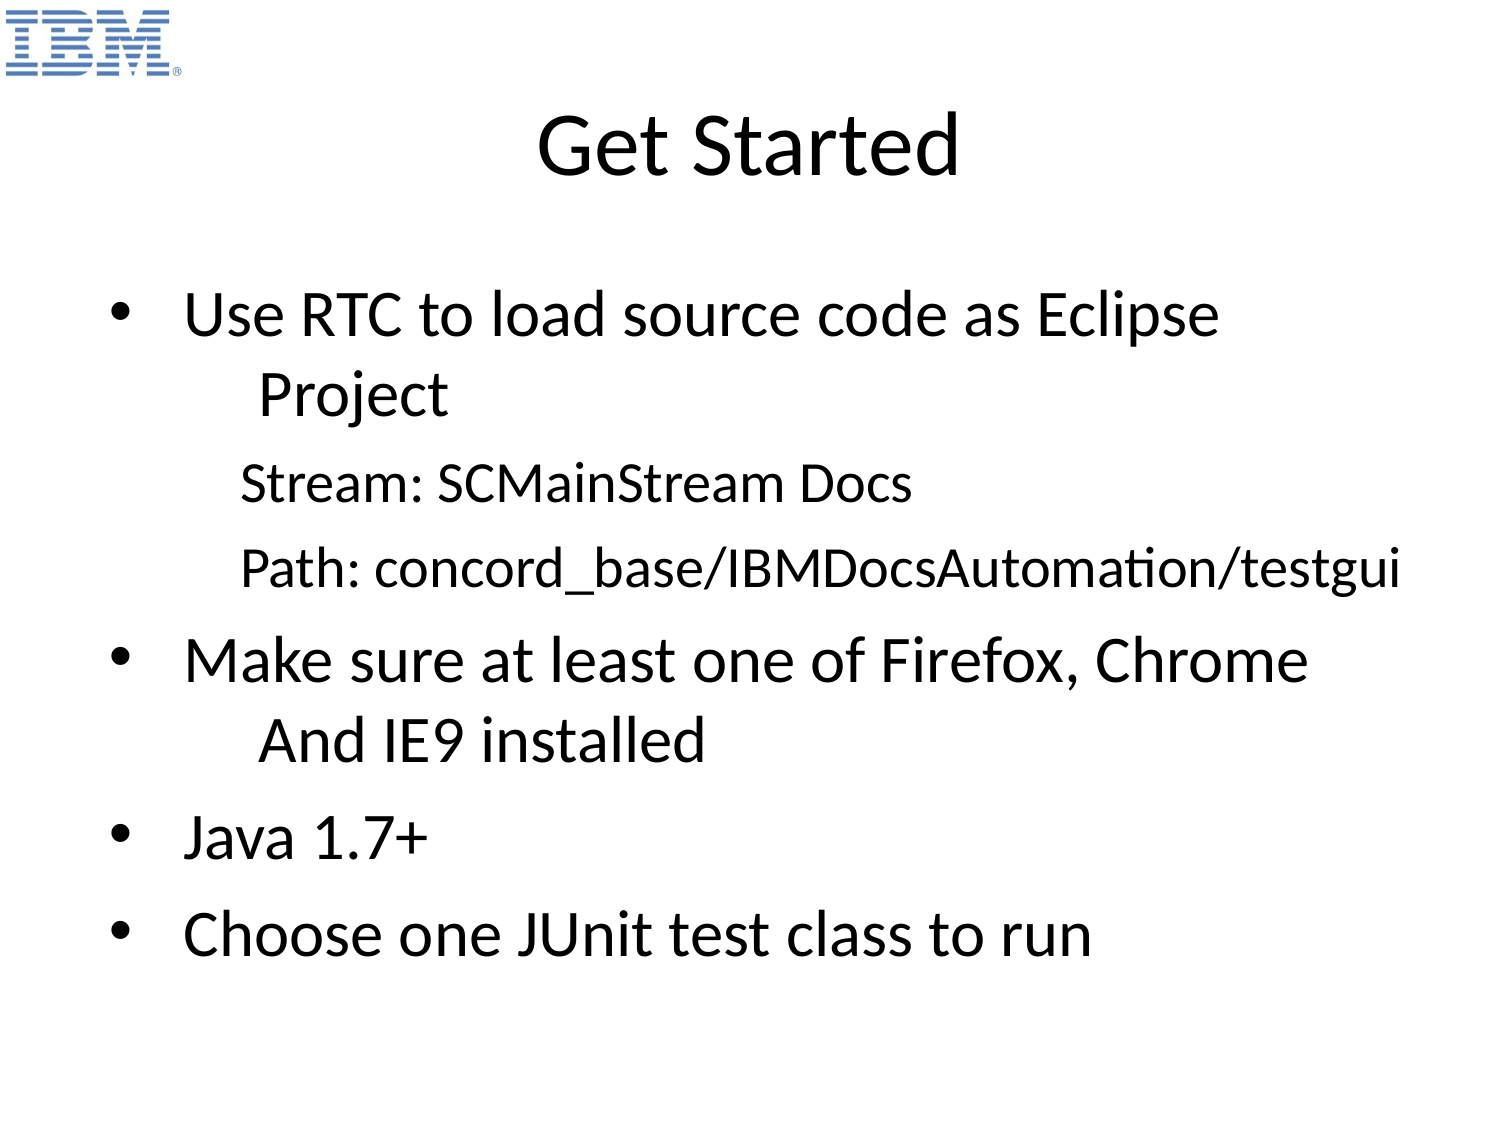

# Get Started
Use RTC to load source code as Eclipse Project
Stream: SCMainStream Docs
Path: concord_base/IBMDocsAutomation/testgui
Make sure at least one of Firefox, Chrome And IE9 installed
Java 1.7+
Choose one JUnit test class to run